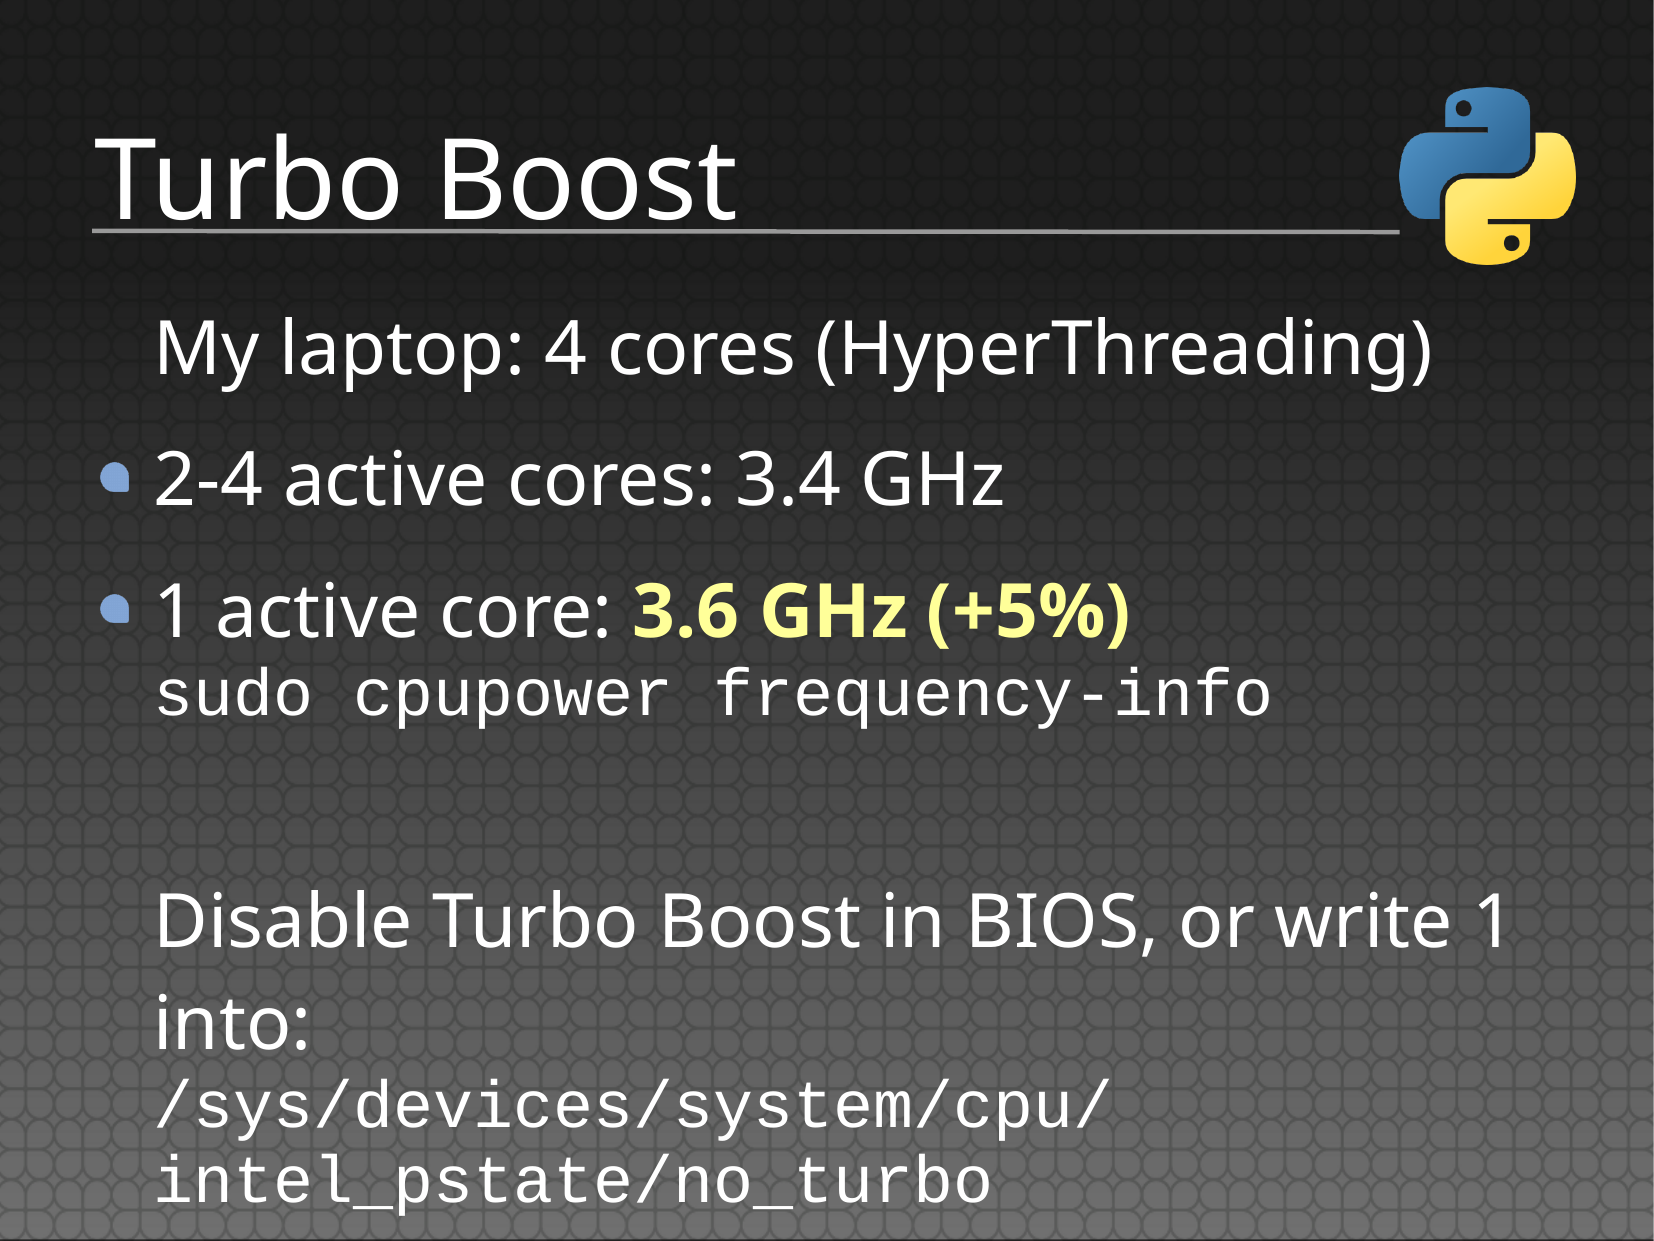

Turbo Boost
# My laptop: 4 cores (HyperThreading)
2-4 active cores: 3.4 GHz
1 active core: 3.6 GHz (+5%)
sudo cpupower frequency-info
Disable Turbo Boost in BIOS, or write 1 into:
/sys/devices/system/cpu/
intel_pstate/no_turbo